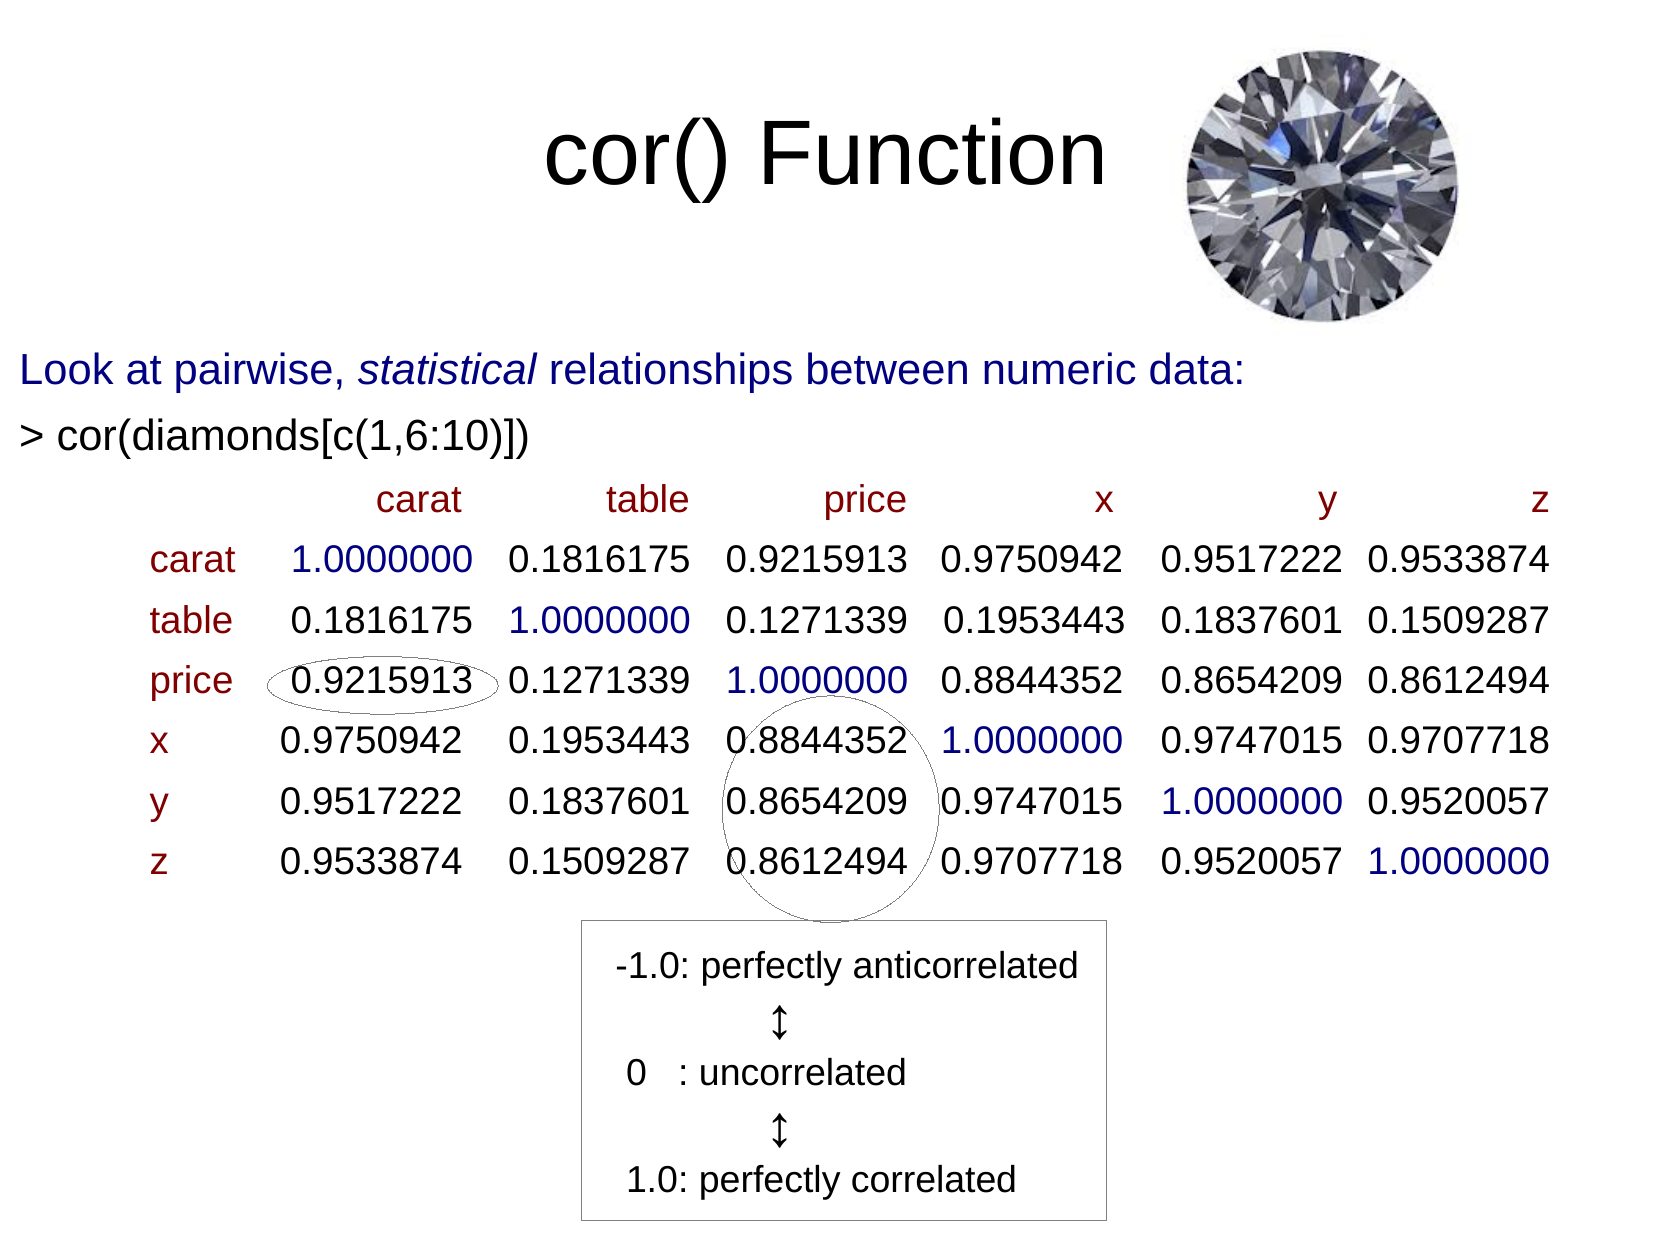

# cor() Function
Look at pairwise, statistical relationships between numeric data:
> cor(diamonds[c(1,6:10)])
 		 			 carat 					 	 table 			 	 price 	 x y z
 			 	 	carat 		 1.0000000 	 0.1816175 	 0.9215913 0.9750942 		 0.9517222 		0.9533874
 	 	 	table 			 0.1816175 	 1.0000000 	 0.1271339 		 0.1953443 	 0.1837601 	0.1509287
 	 	 	price 	 0.9215913 	 0.1271339 	 1.0000000 0.8844352 	 0.8654209 	0.8612494
 	 	 	x 	 	0.9750942 	 0.1953443 	 0.8844352 1.0000000 	 0.9747015 	0.9707718
 	 	 	y 	 	0.9517222 	 0.1837601 	 0.8654209 0.9747015 	 1.0000000 	0.9520057
 	 	 	z 	 	0.9533874 	 0.1509287 	 0.8612494 0.9707718 	 0.9520057 	1.0000000
-1.0: perfectly anticorrelated
		↕
 0 : uncorrelated
		↕
 1.0: perfectly correlated